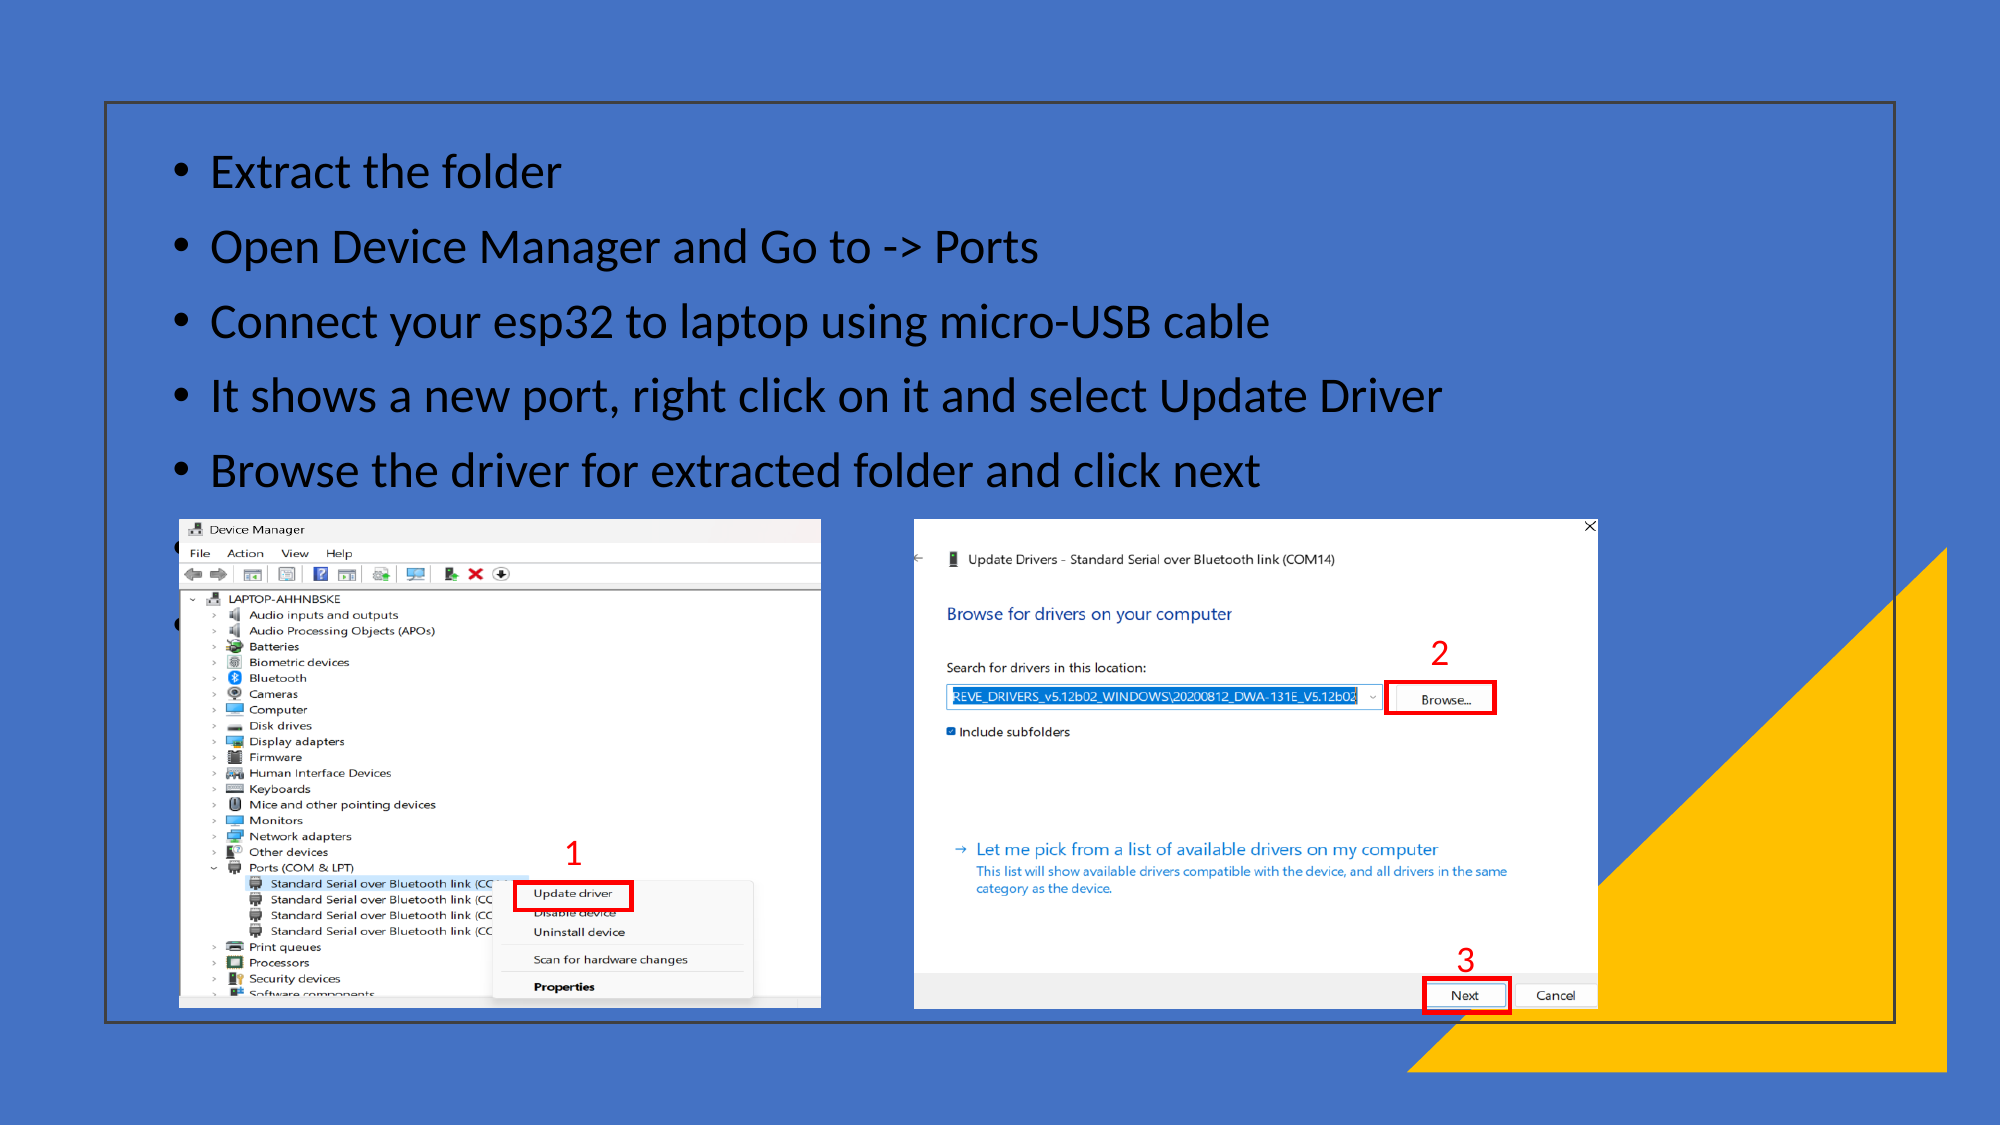

# Extract the folder
Open Device Manager and Go to -> Ports
Connect your esp32 to laptop using micro-USB cable
It shows a new port, right click on it and select Update Driver
Browse the driver for extracted folder and click next
2​
1
3